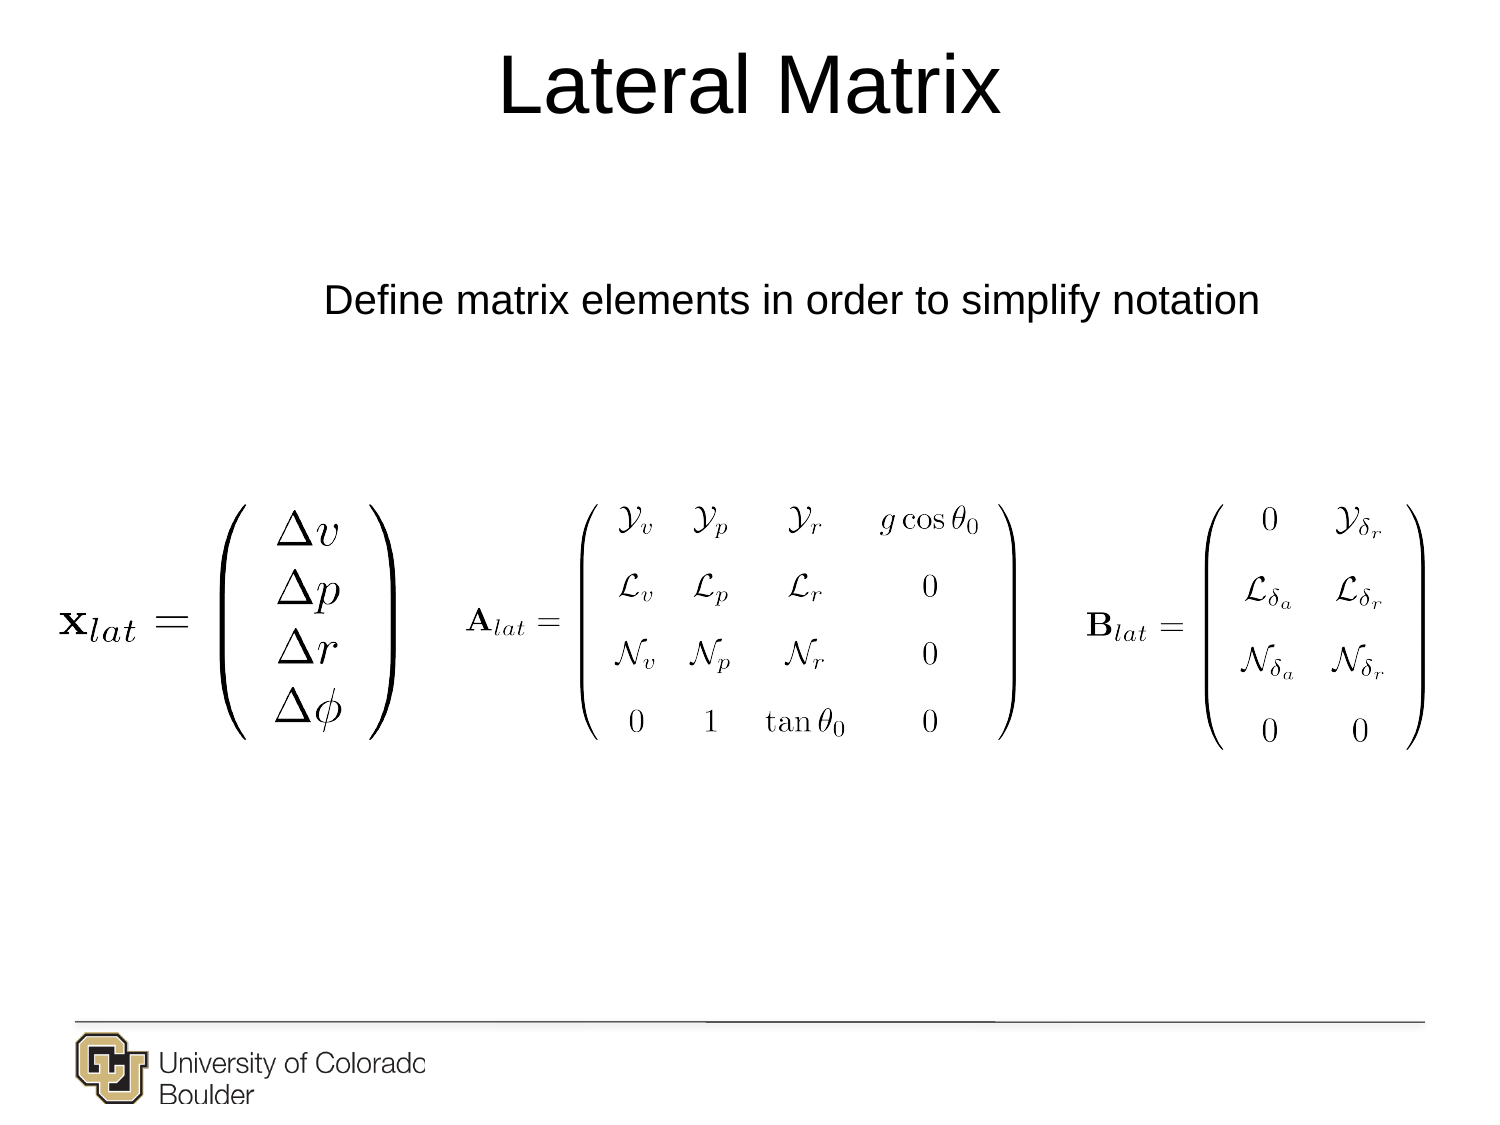

# Lateral Matrix
Define matrix elements in order to simplify notation